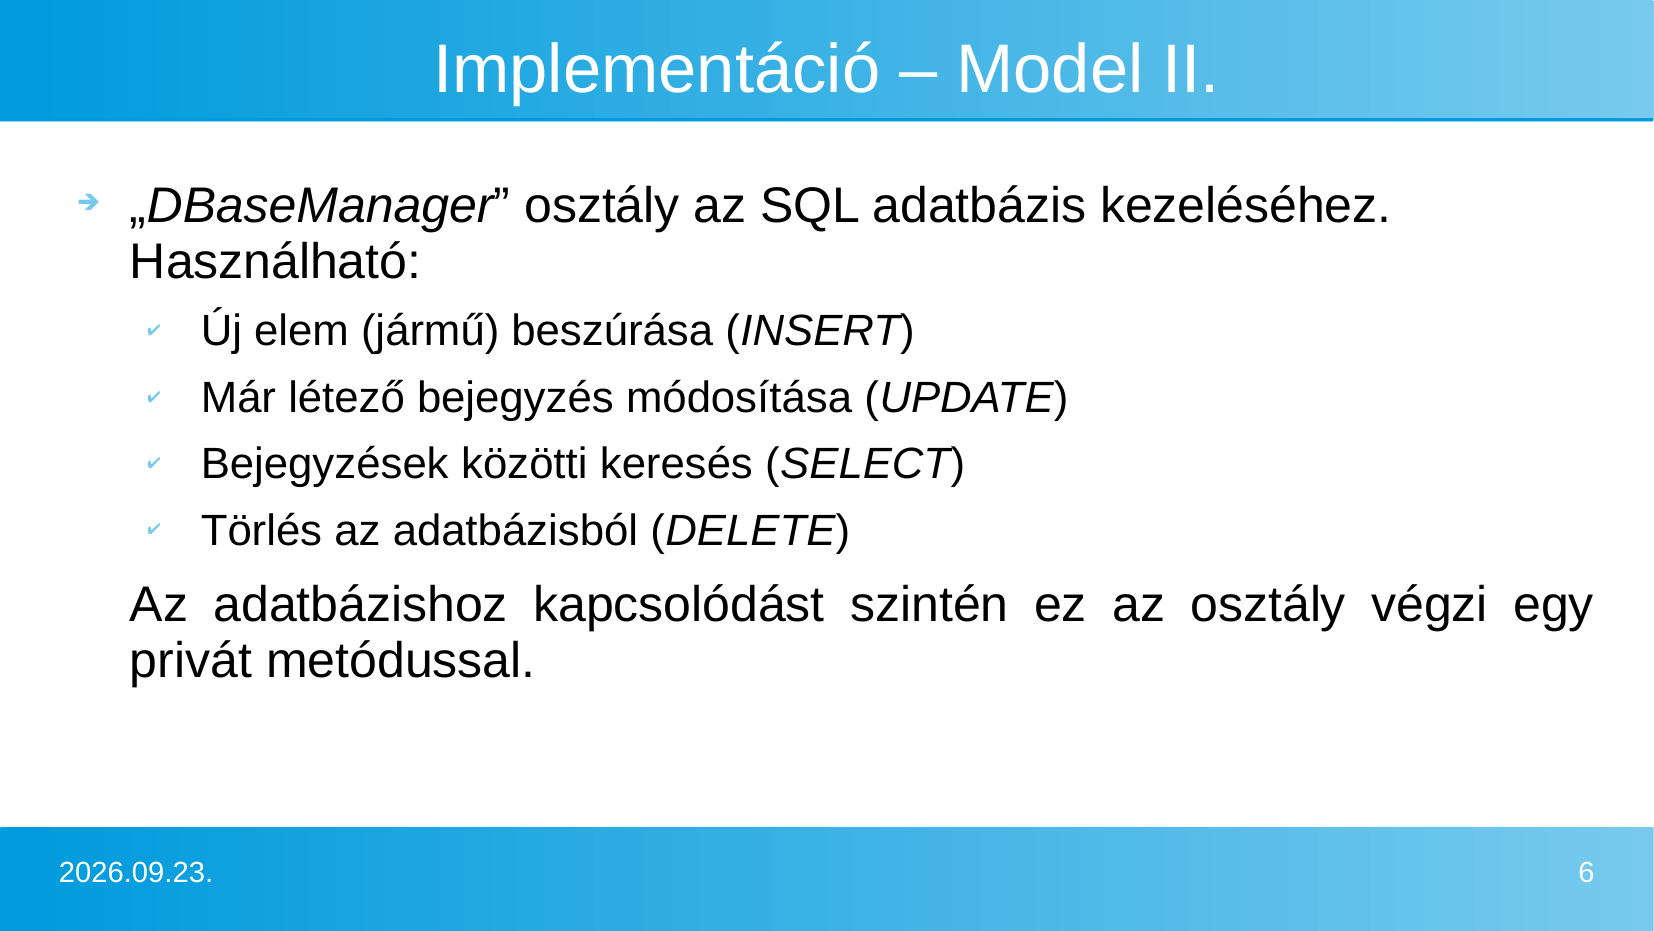

# Implementáció – Model II.
„DBaseManager” osztály az SQL adatbázis kezeléséhez. Használható:
Új elem (jármű) beszúrása (INSERT)
Már létező bejegyzés módosítása (UPDATE)
Bejegyzések közötti keresés (SELECT)
Törlés az adatbázisból (DELETE)
Az adatbázishoz kapcsolódást szintén ez az osztály végzi egy privát metódussal.
6